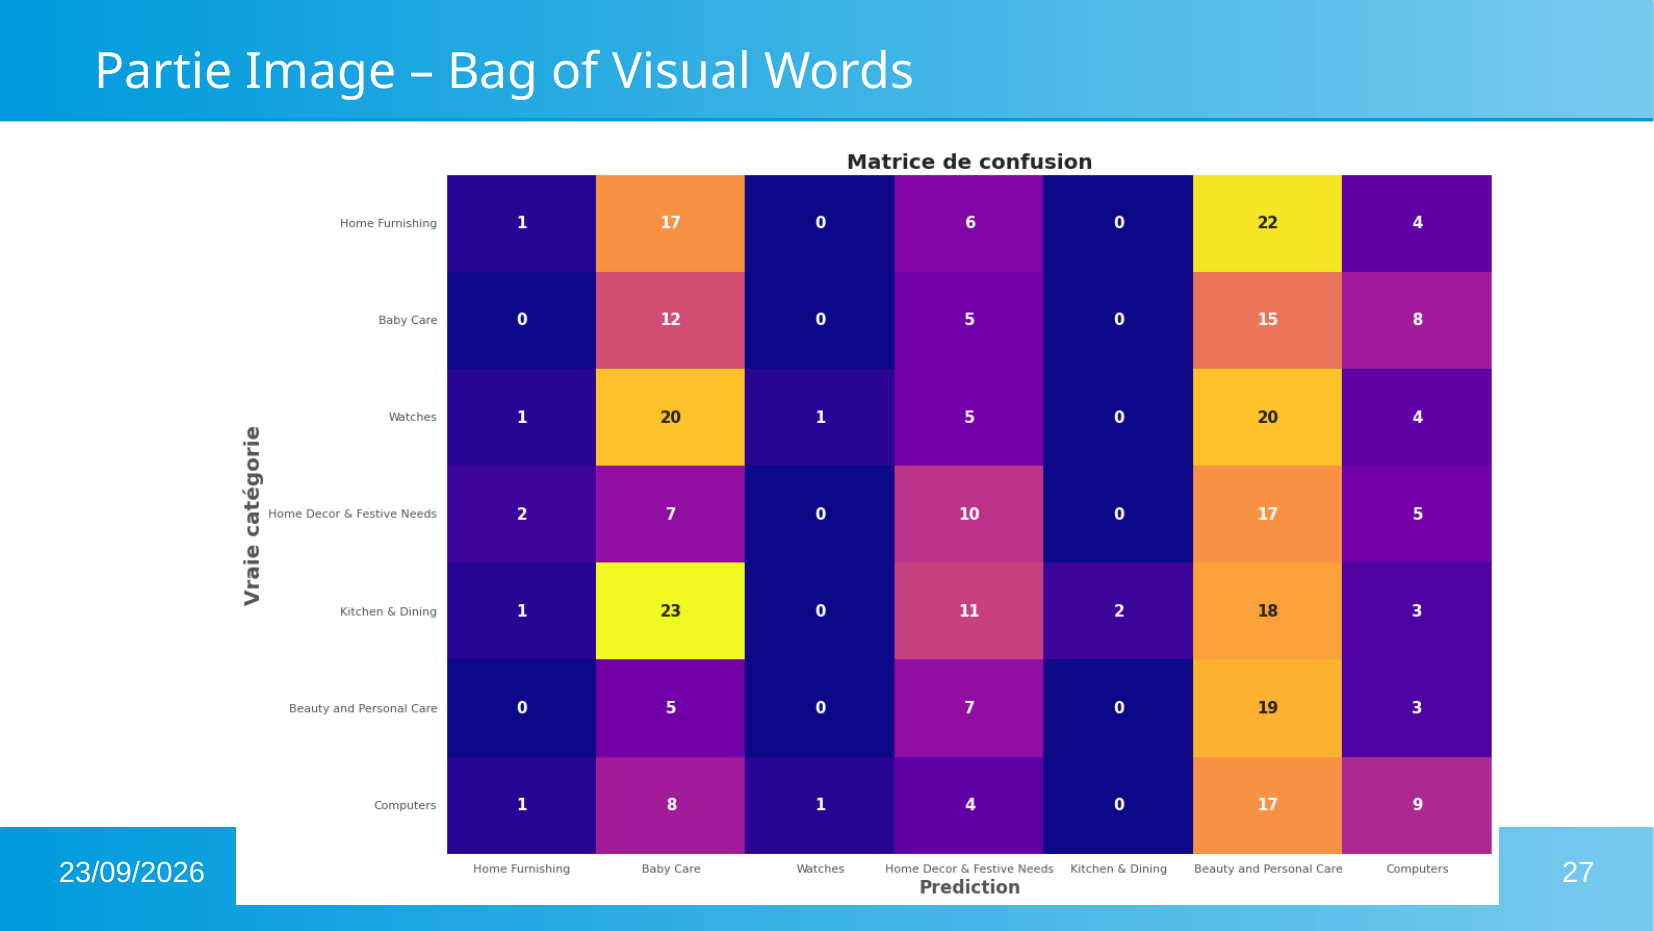

# Partie Image – Bag of Visual Words
27